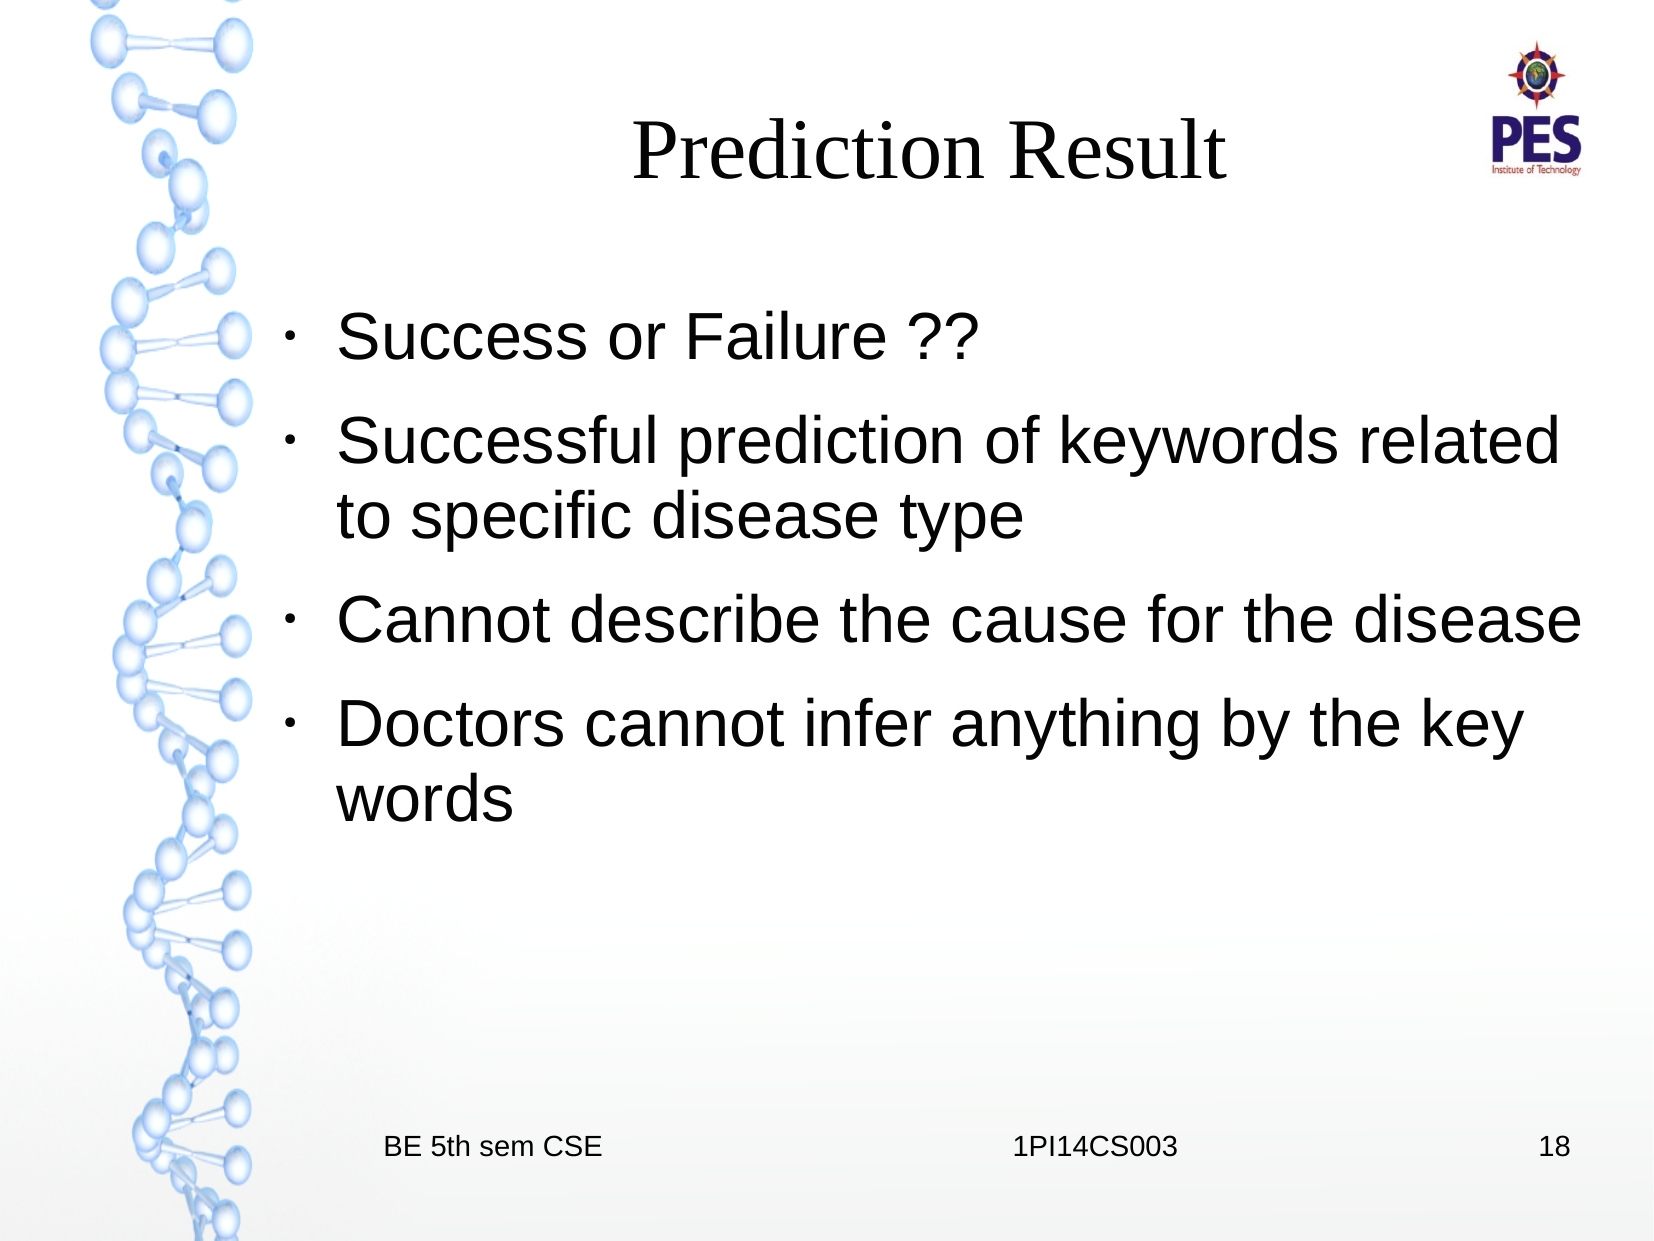

# Prediction Result
Success or Failure ??
Successful prediction of keywords related to specific disease type
Cannot describe the cause for the disease
Doctors cannot infer anything by the key words
 BE 5th sem CSE
1PI14CS003
18